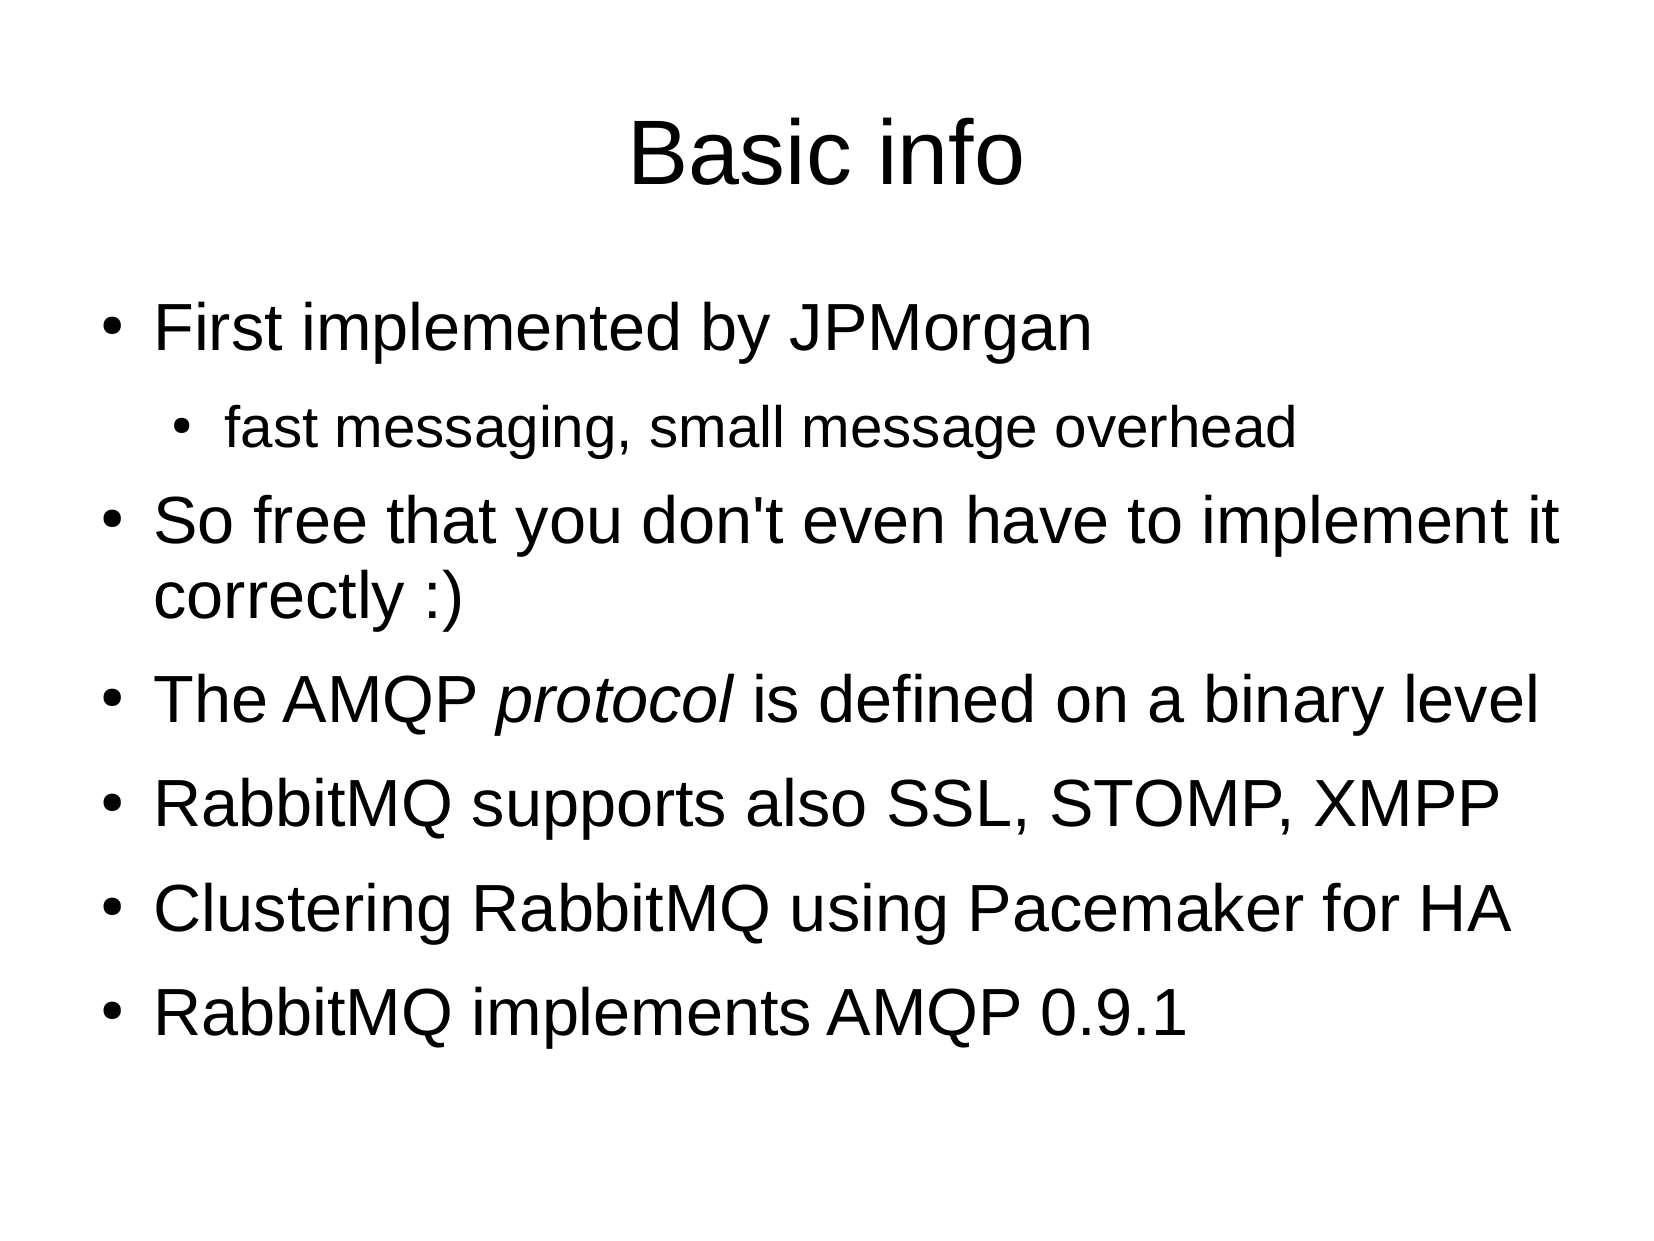

# Basic info
First implemented by JPMorgan
fast messaging, small message overhead
So free that you don't even have to implement it correctly :)
The AMQP protocol is defined on a binary level
RabbitMQ supports also SSL, STOMP, XMPP
Clustering RabbitMQ using Pacemaker for HA
RabbitMQ implements AMQP 0.9.1